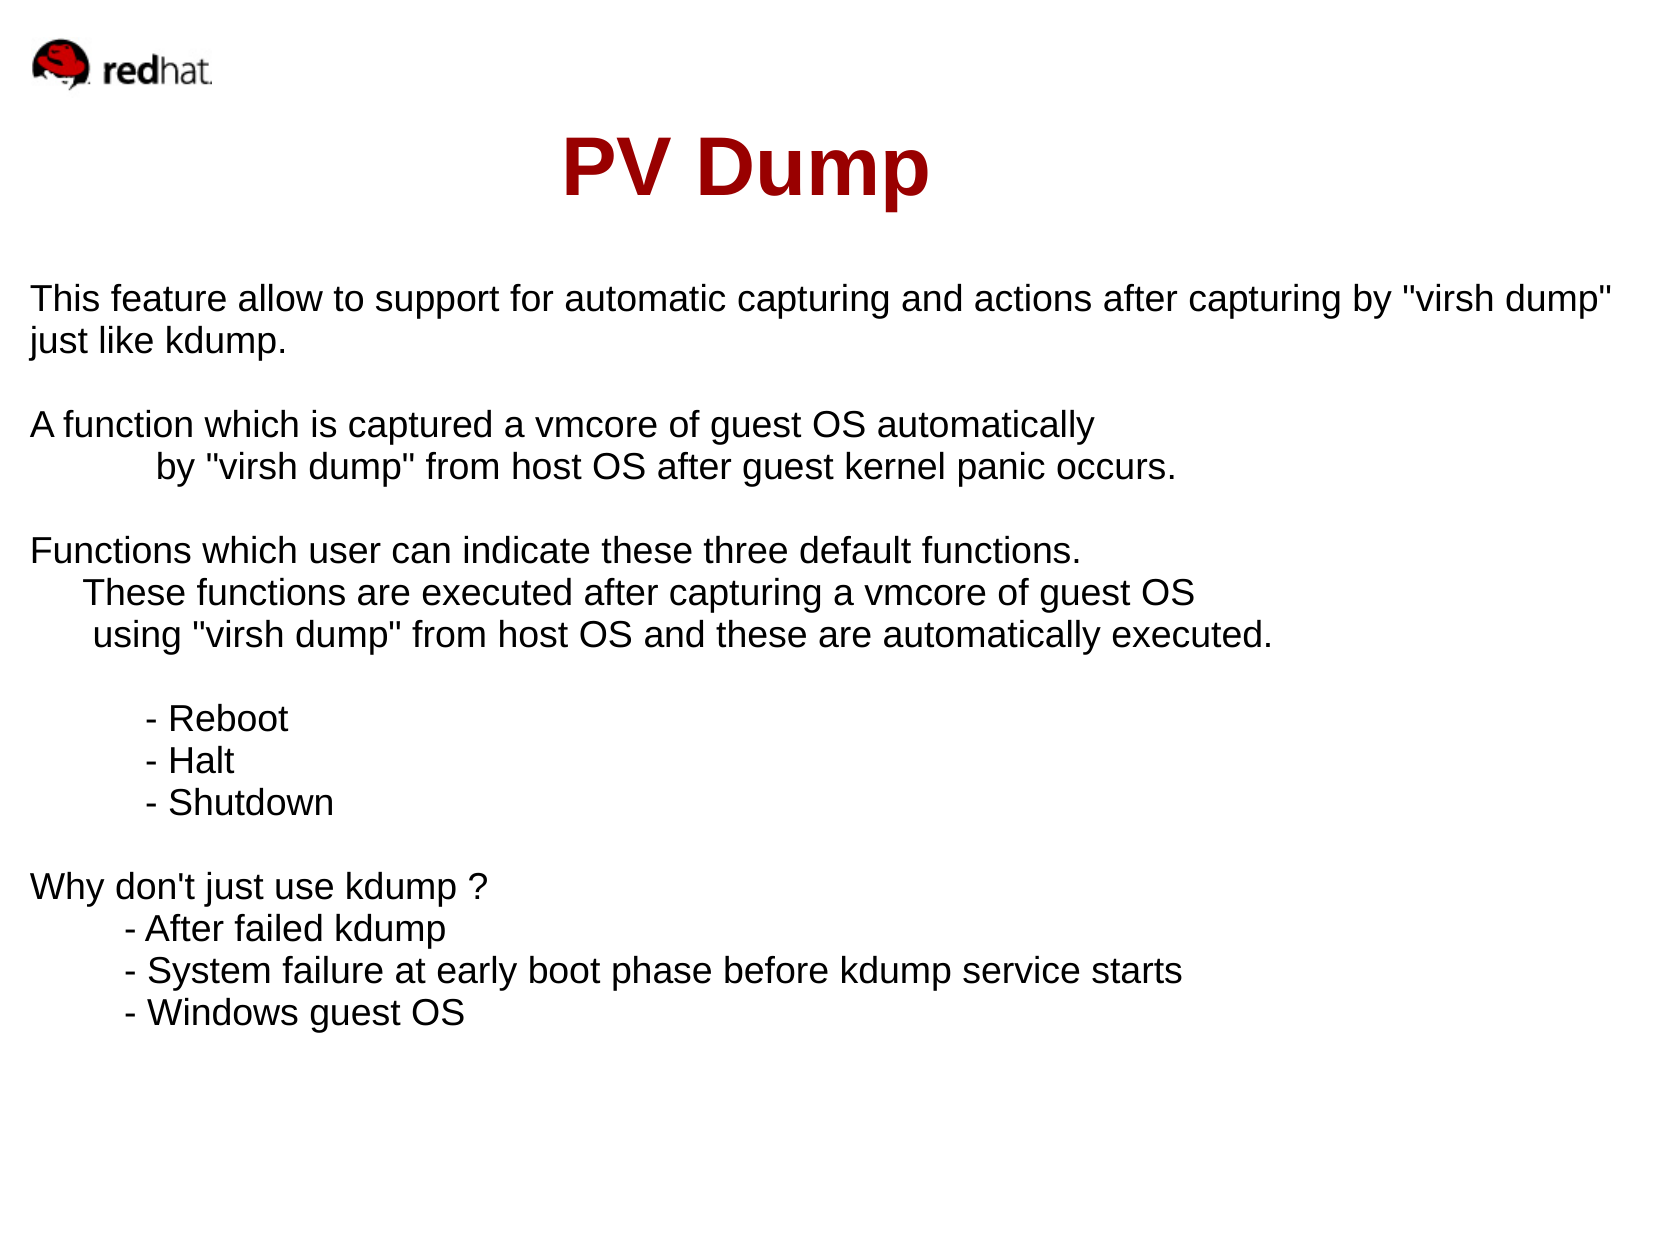

PV Dump
This feature allow to support for automatic capturing and actions after capturing by "virsh dump" just like kdump.
A function which is captured a vmcore of guest OS automatically
 by "virsh dump" from host OS after guest kernel panic occurs.
Functions which user can indicate these three default functions.
 These functions are executed after capturing a vmcore of guest OS
 using "virsh dump" from host OS and these are automatically executed.
 - Reboot
 - Halt
 - Shutdown
Why don't just use kdump ?
 - After failed kdump
 - System failure at early boot phase before kdump service starts
 - Windows guest OS